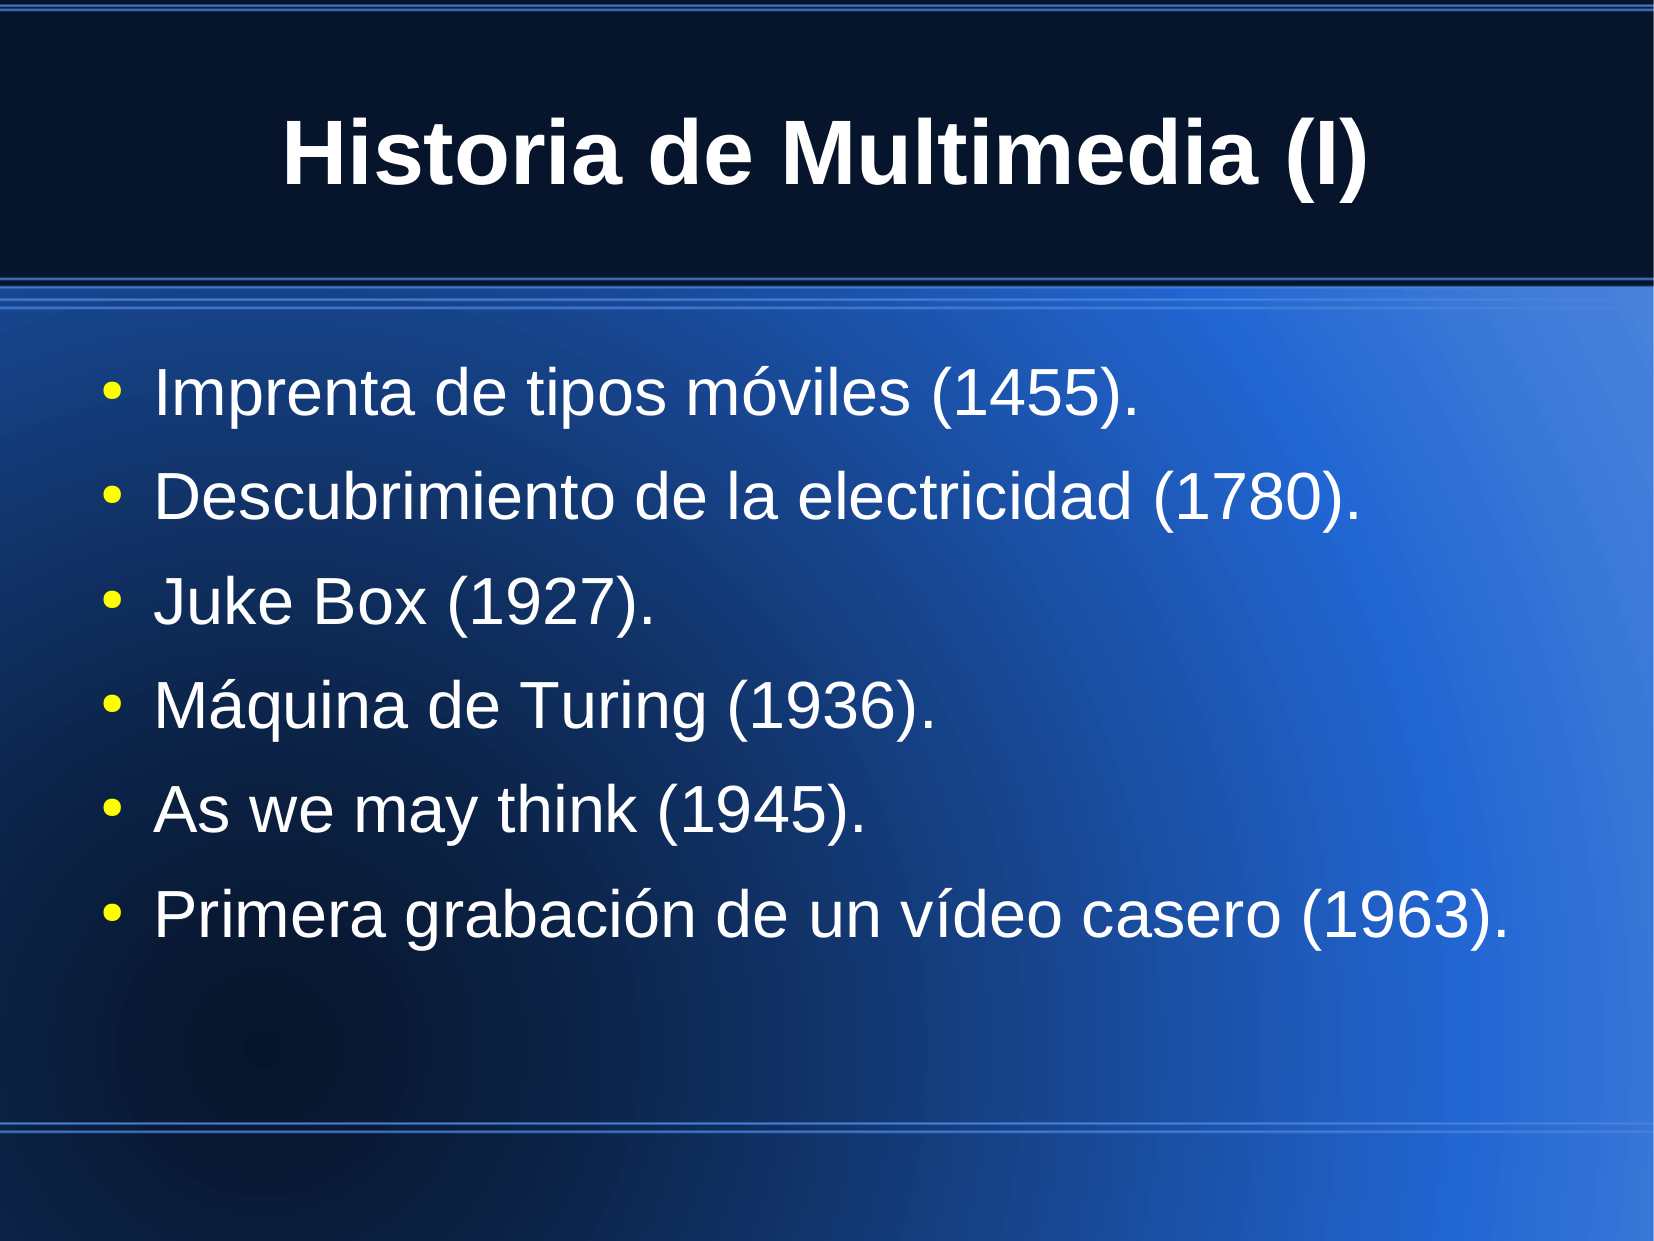

# Historia de Multimedia (I)
Imprenta de tipos móviles (1455).
Descubrimiento de la electricidad (1780).
Juke Box (1927).
Máquina de Turing (1936).
As we may think (1945).
Primera grabación de un vídeo casero (1963).